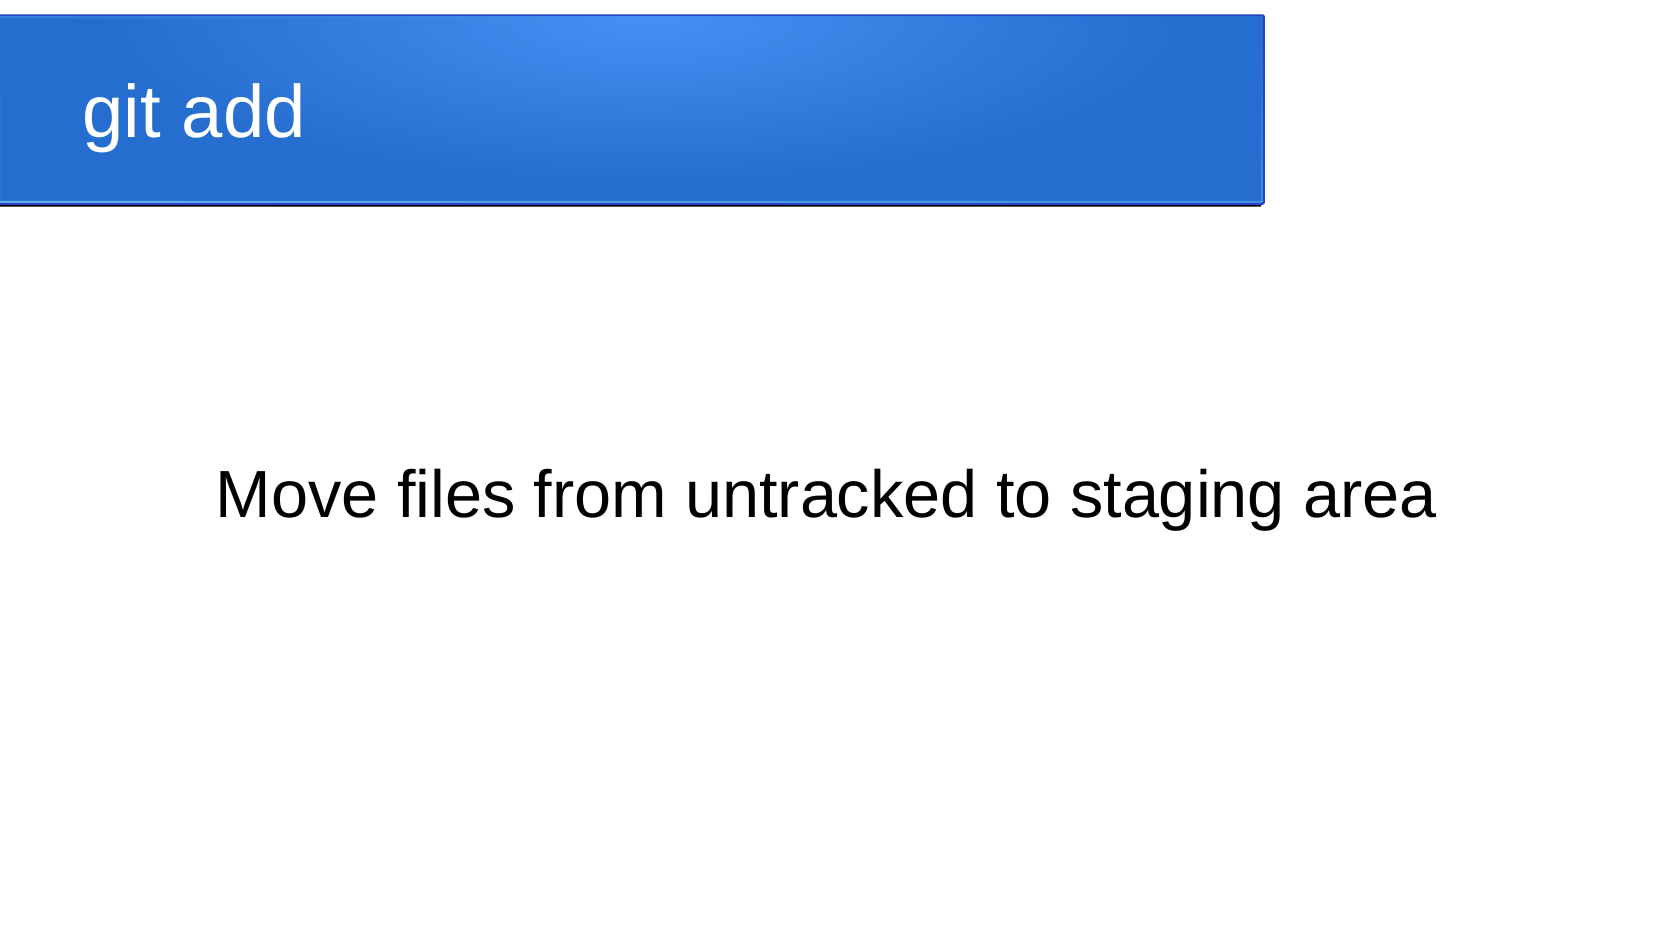

# git add
Move files from untracked to staging area